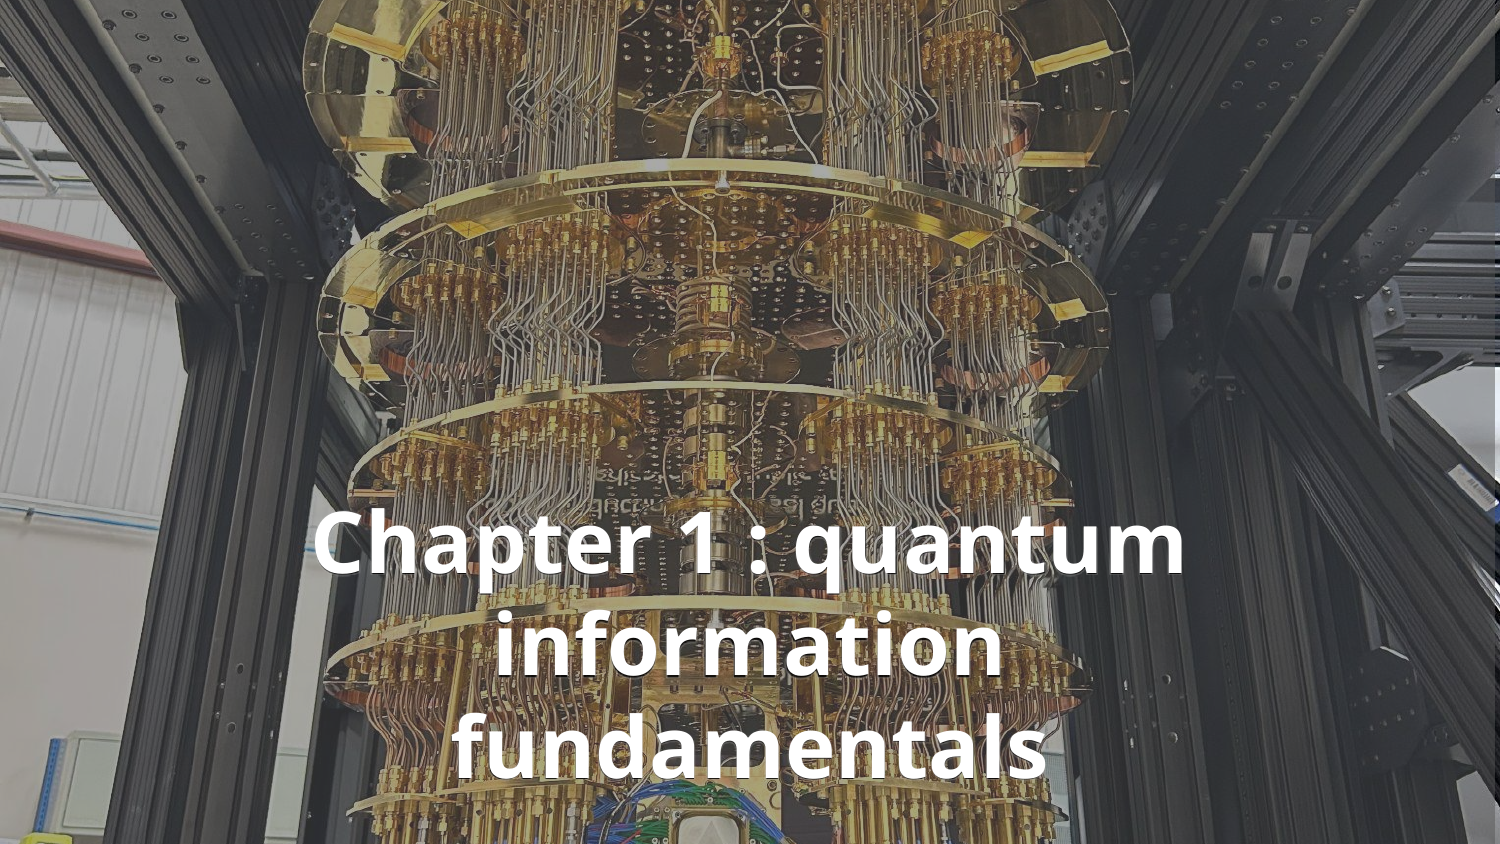

#
Chapter 1 : quantum information fundamentals